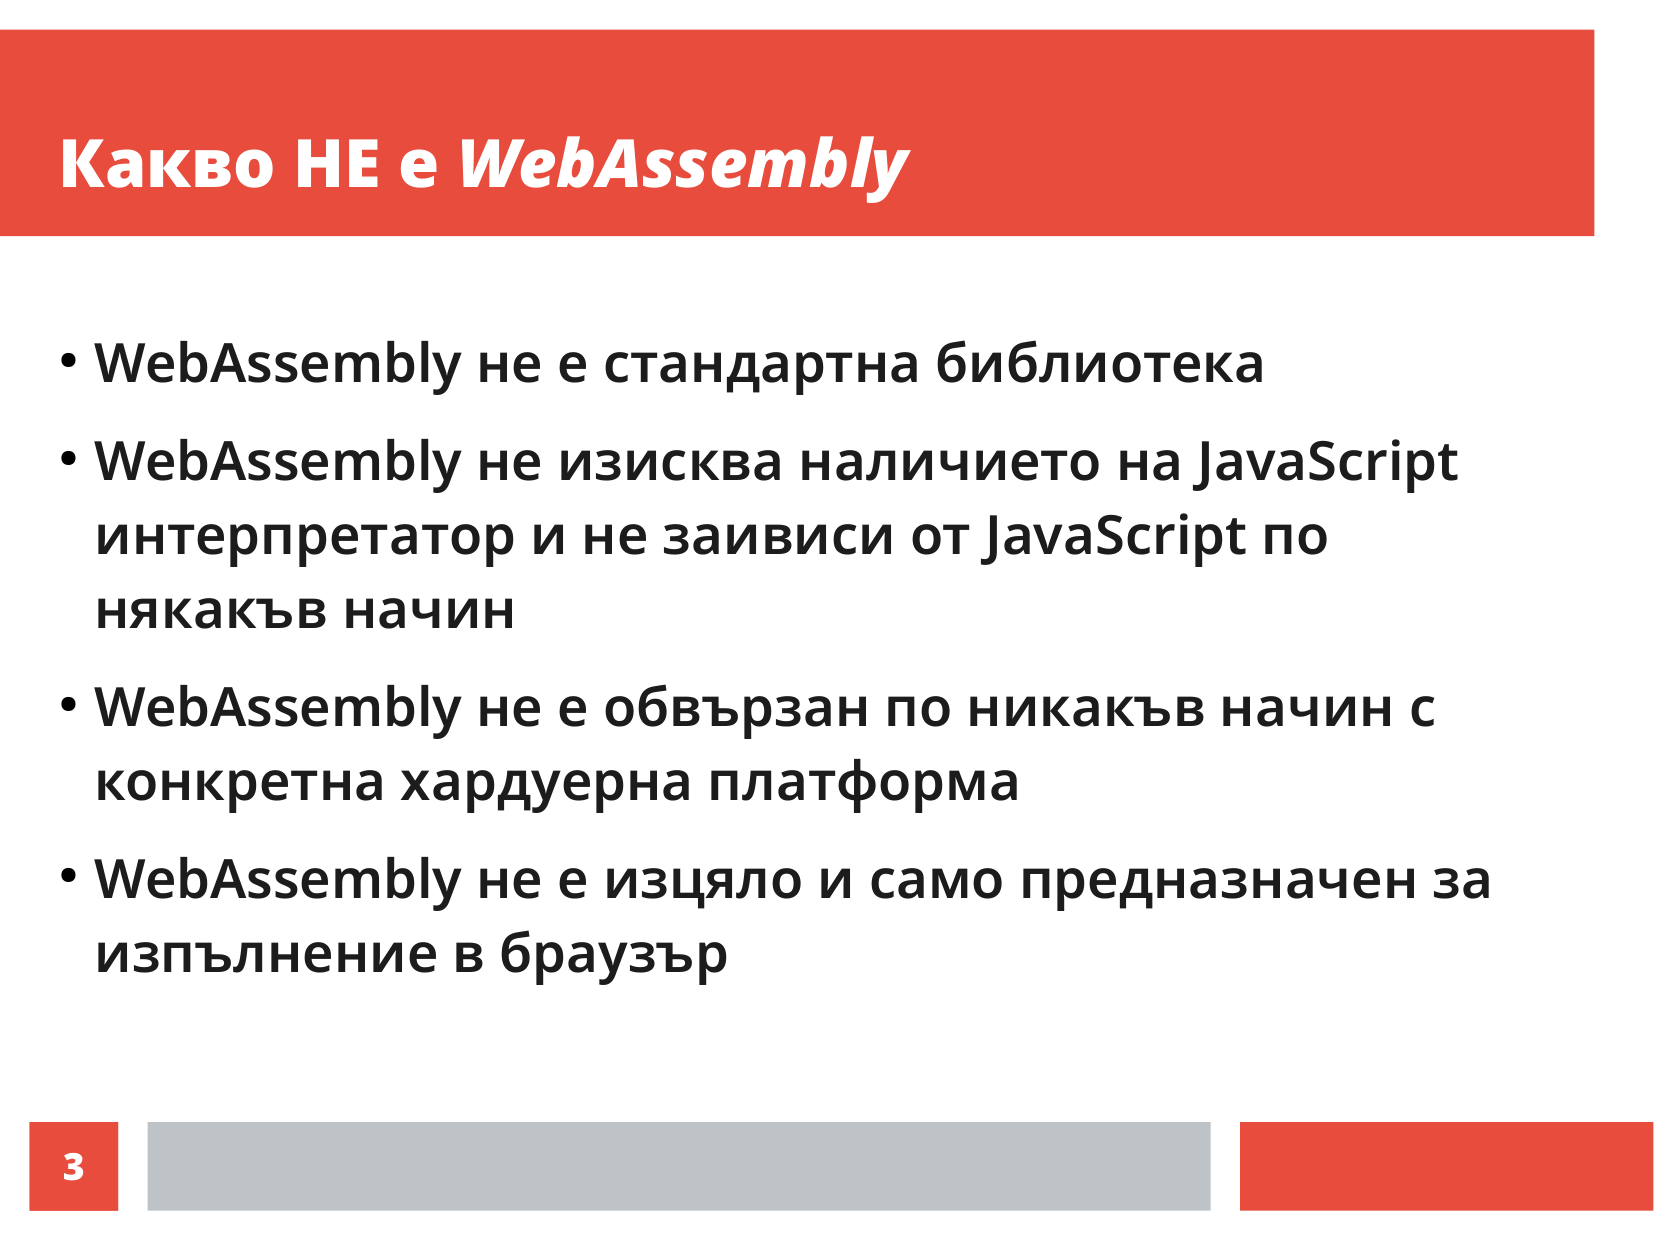

# Какво НЕ е WebAssembly
WebAssembly не е стандартна библиотека
WebAssembly не изисква наличието на JavaScript интерпретатор и не заивиси от JavaScript по някакъв начин
WebAssembly не е обвързан по никакъв начин с конкретна хардуерна платформа
WebAssembly не е изцяло и само предназначен за изпълнение в браузър
3